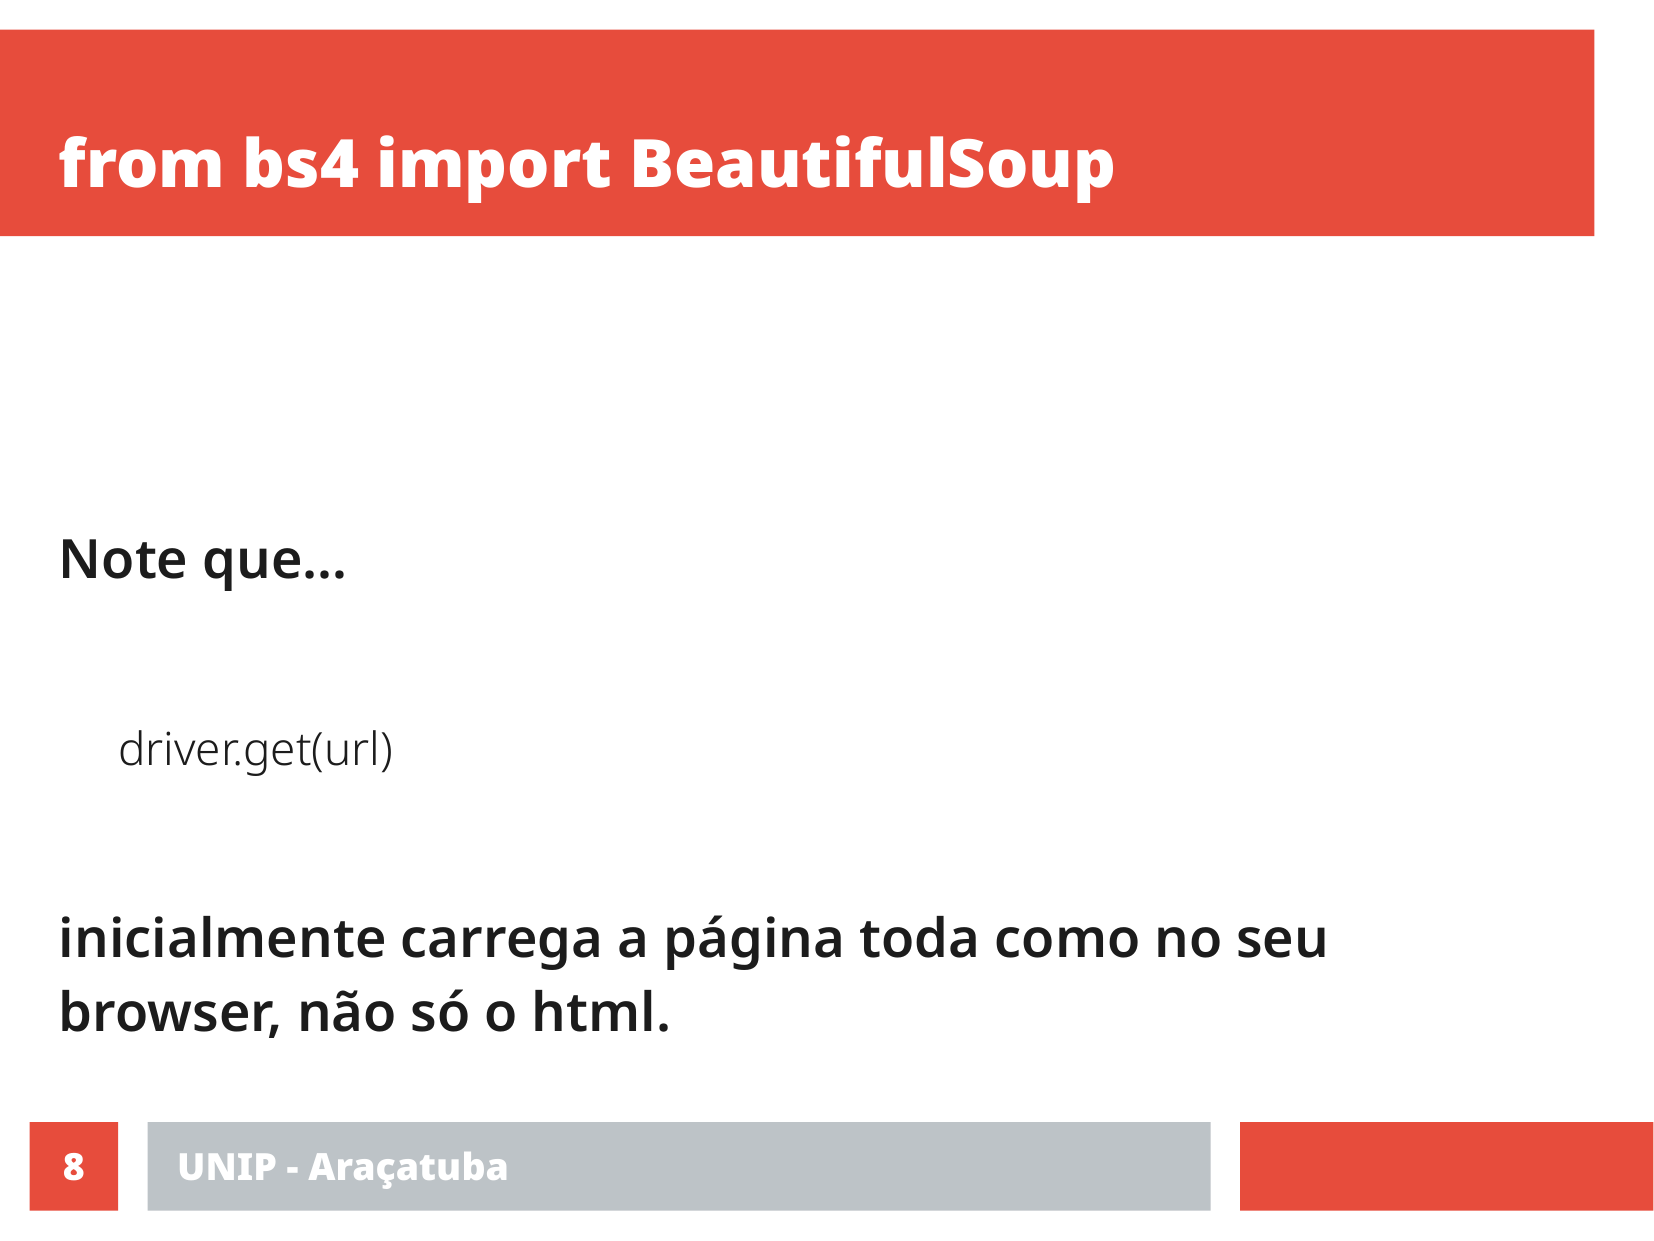

# from bs4 import BeautifulSoup
Note que…
 driver.get(url)
inicialmente carrega a página toda como no seu browser, não só o html.
8
UNIP - Araçatuba